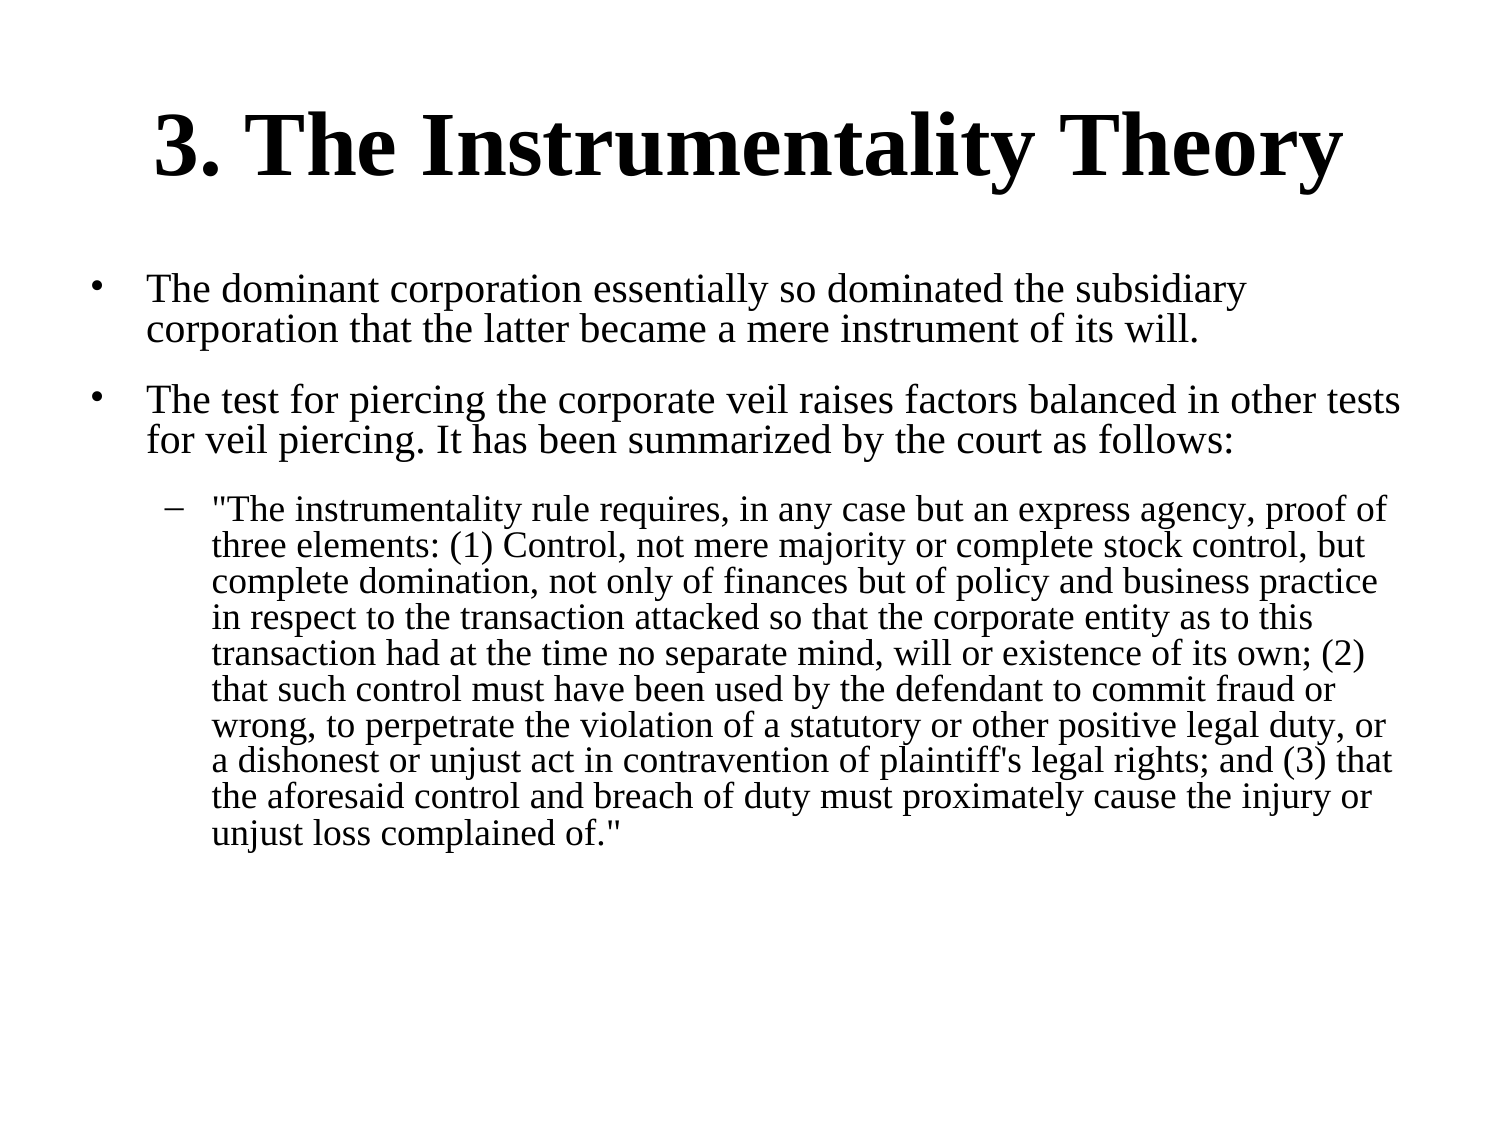

# 3. The Instrumentality Theory
The dominant corporation essentially so dominated the subsidiary corporation that the latter became a mere instrument of its will.
The test for piercing the corporate veil raises factors balanced in other tests for veil piercing. It has been summarized by the court as follows:
"The instrumentality rule requires, in any case but an express agency, proof of three elements: (1) Control, not mere majority or complete stock control, but complete domination, not only of finances but of policy and business practice in respect to the transaction attacked so that the corporate entity as to this transaction had at the time no separate mind, will or existence of its own; (2) that such control must have been used by the defendant to commit fraud or wrong, to perpetrate the violation of a statutory or other positive legal duty, or a dishonest or unjust act in contravention of plaintiff's legal rights; and (3) that the aforesaid control and breach of duty must proximately cause the injury or unjust loss complained of."